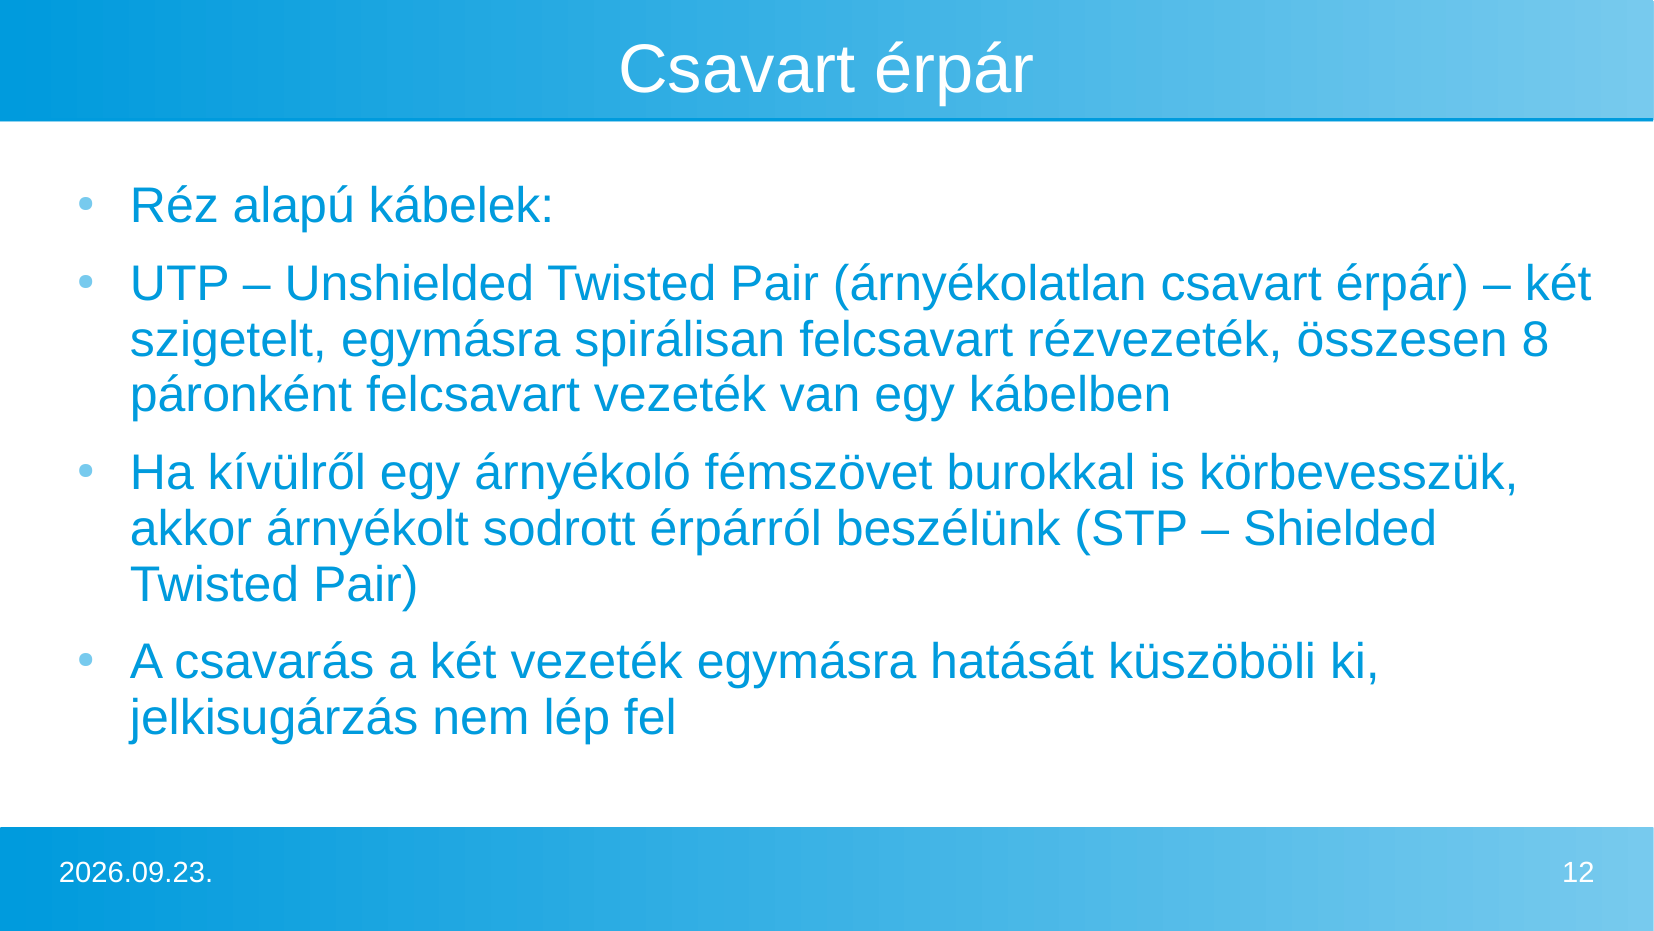

# Csavart érpár
Réz alapú kábelek:
UTP – Unshielded Twisted Pair (árnyékolatlan csavart érpár) – két szigetelt, egymásra spirálisan felcsavart rézvezeték, összesen 8 páronként felcsavart vezeték van egy kábelben
Ha kívülről egy árnyékoló fémszövet burokkal is körbevesszük, akkor árnyékolt sodrott érpárról beszélünk (STP – Shielded Twisted Pair)
A csavarás a két vezeték egymásra hatását küszöböli ki, jelkisugárzás nem lép fel
12